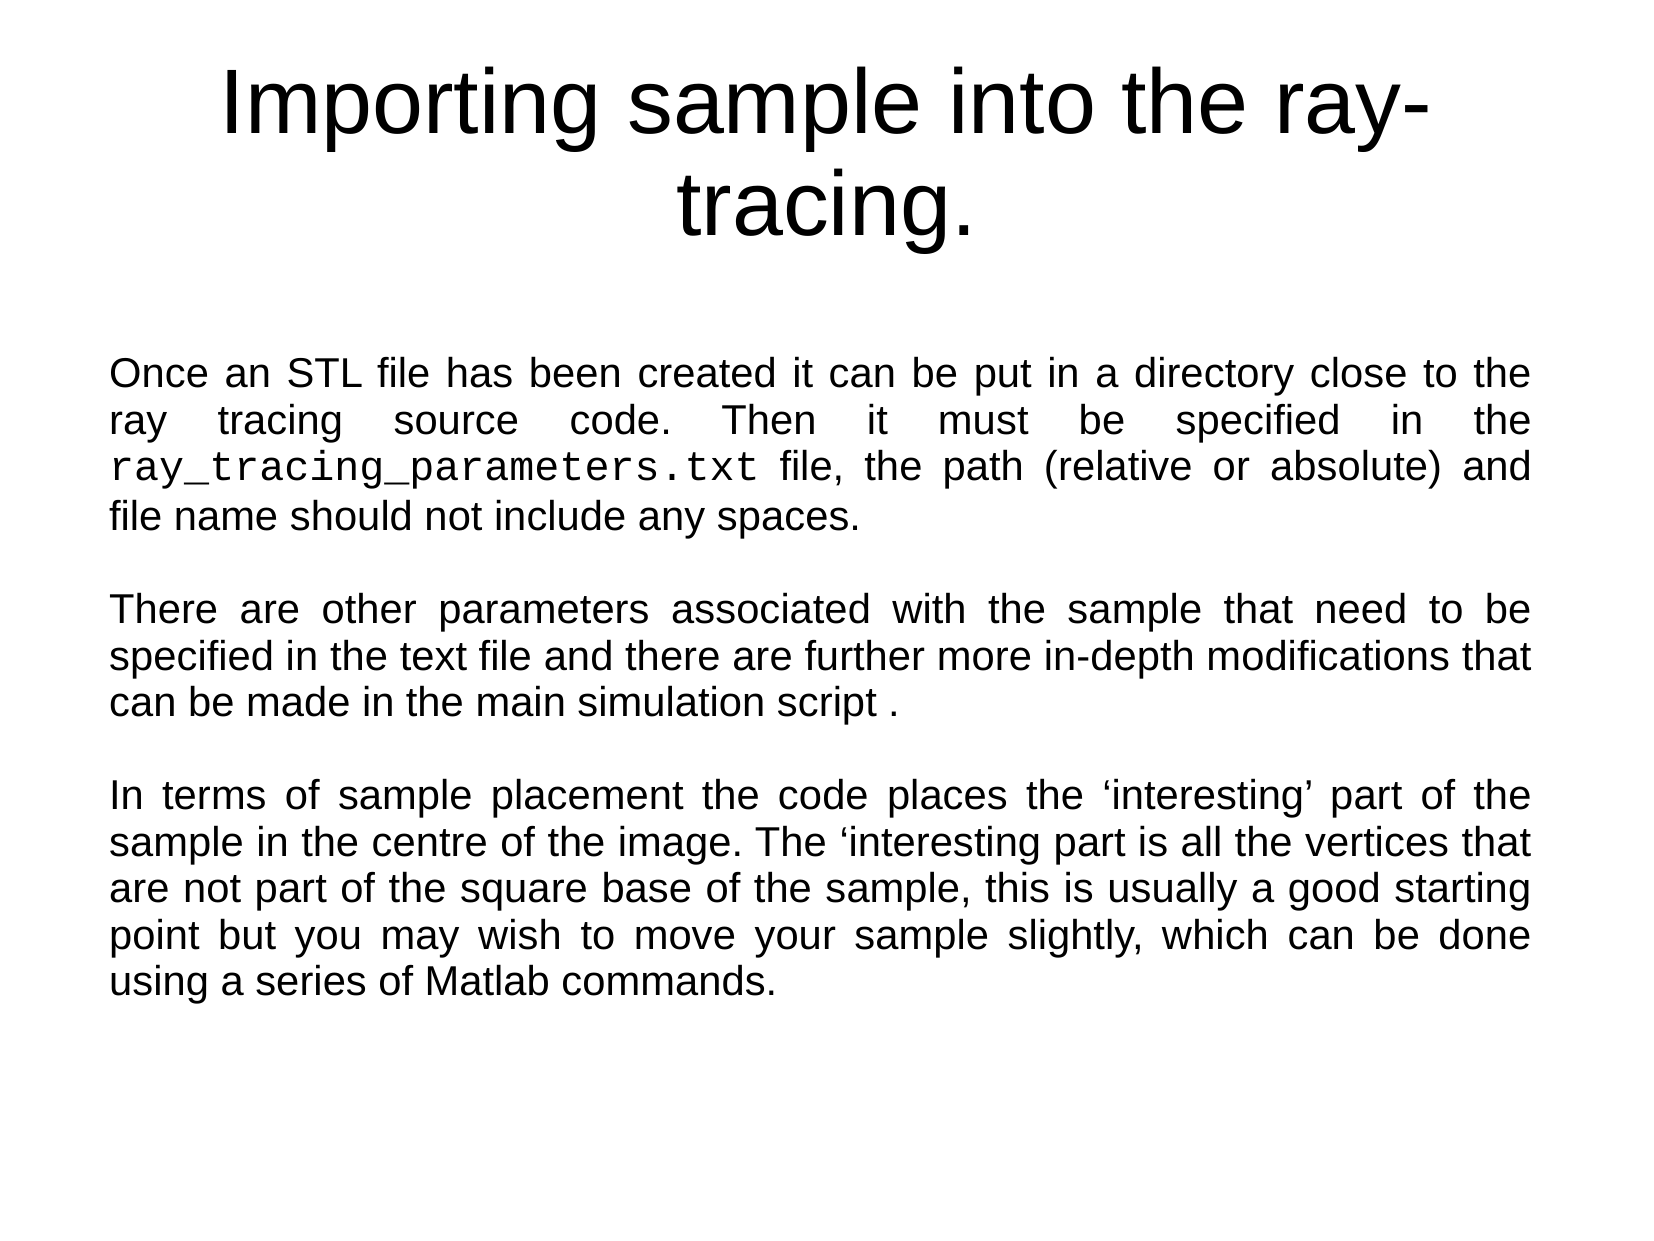

# Importing sample into the ray-tracing.
Once an STL file has been created it can be put in a directory close to the ray tracing source code. Then it must be specified in the ray_tracing_parameters.txt file, the path (relative or absolute) and file name should not include any spaces.
There are other parameters associated with the sample that need to be specified in the text file and there are further more in-depth modifications that can be made in the main simulation script .
In terms of sample placement the code places the ‘interesting’ part of the sample in the centre of the image. The ‘interesting part is all the vertices that are not part of the square base of the sample, this is usually a good starting point but you may wish to move your sample slightly, which can be done using a series of Matlab commands.